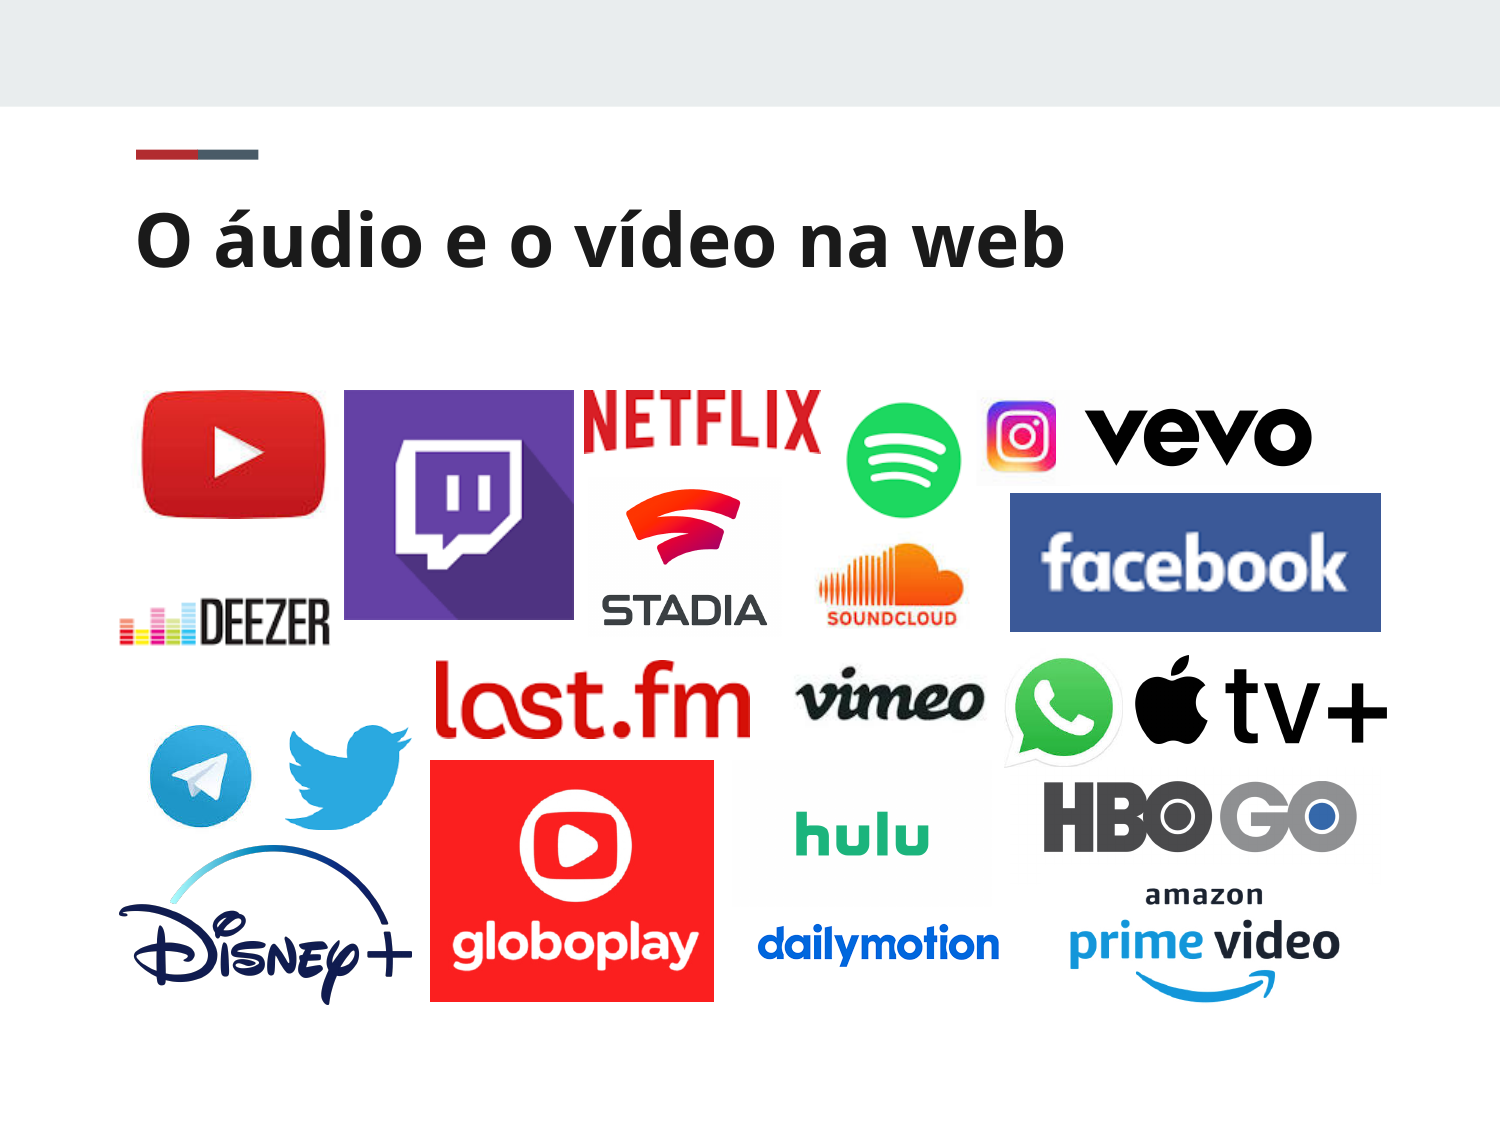

# O áudio e o vídeo na web